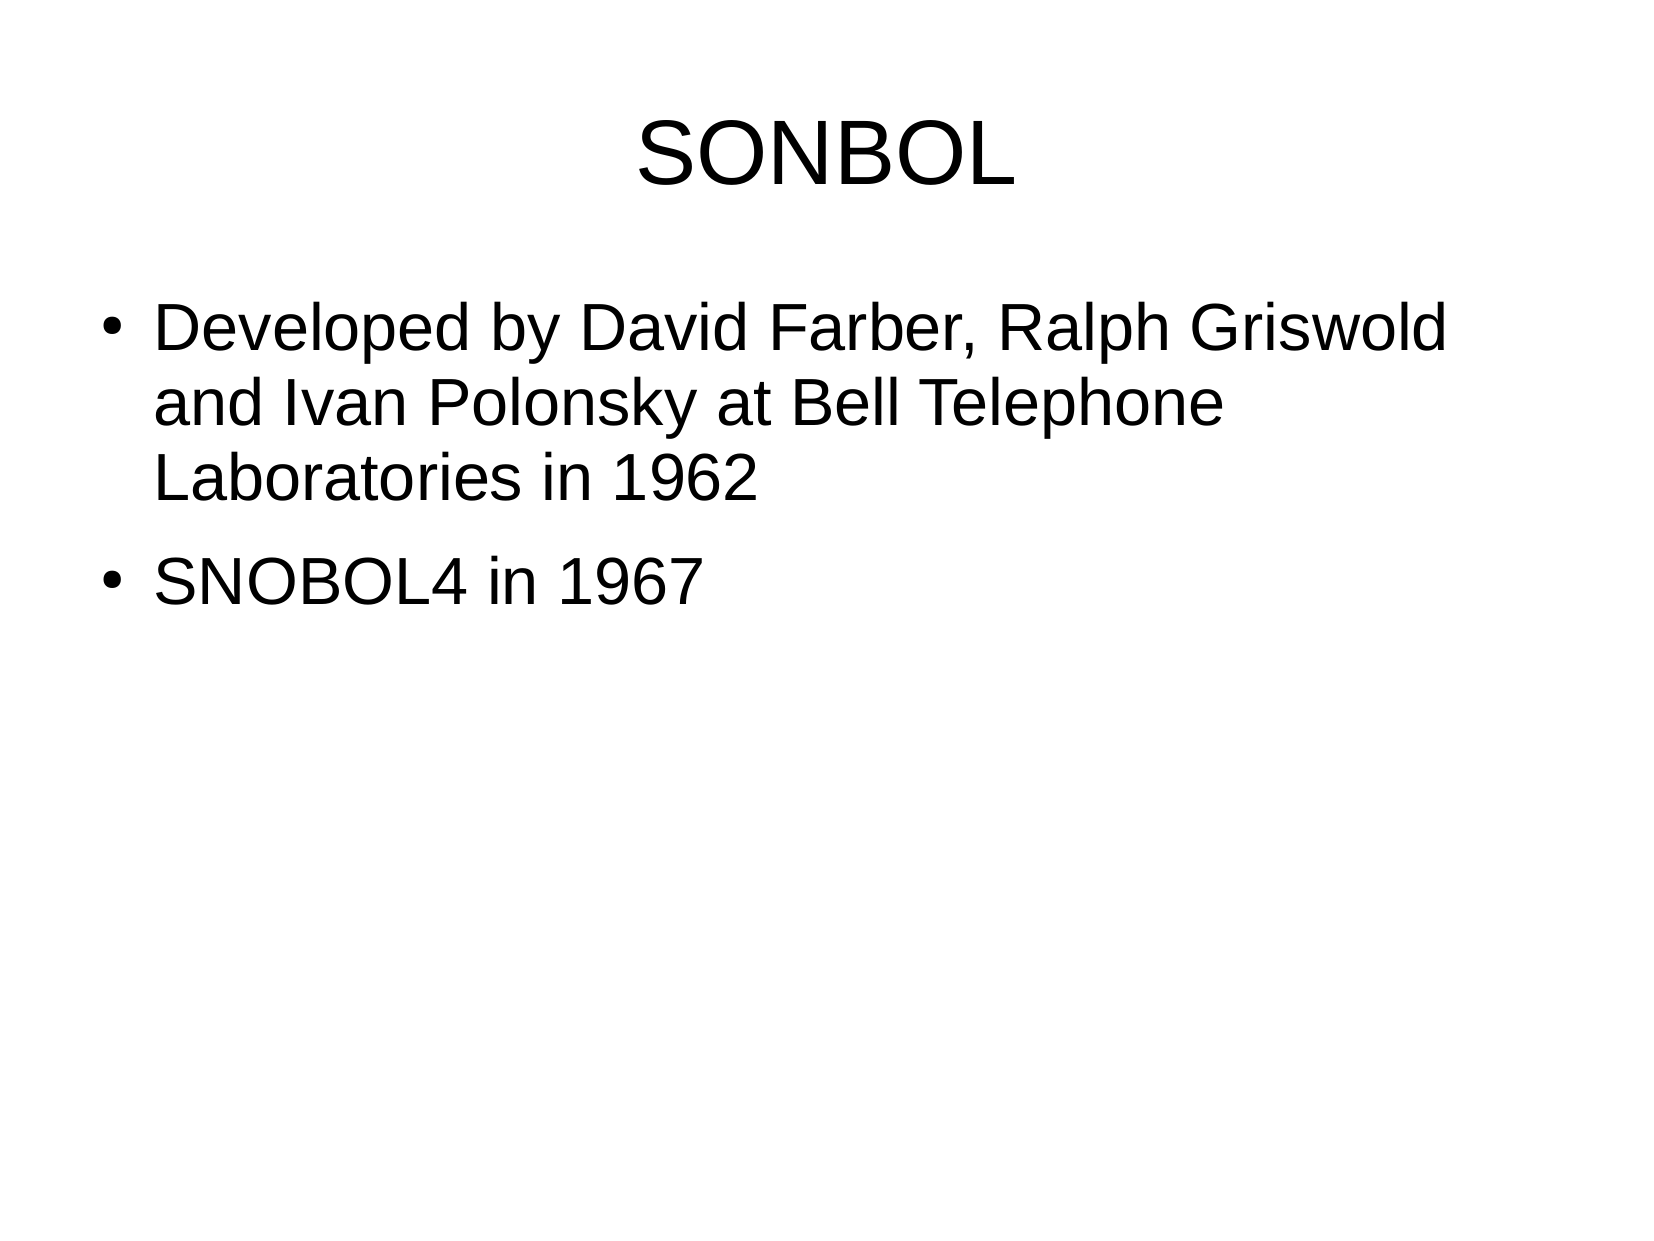

# SONBOL
Developed by David Farber, Ralph Griswold and Ivan Polonsky at Bell Telephone Laboratories in 1962
SNOBOL4 in 1967